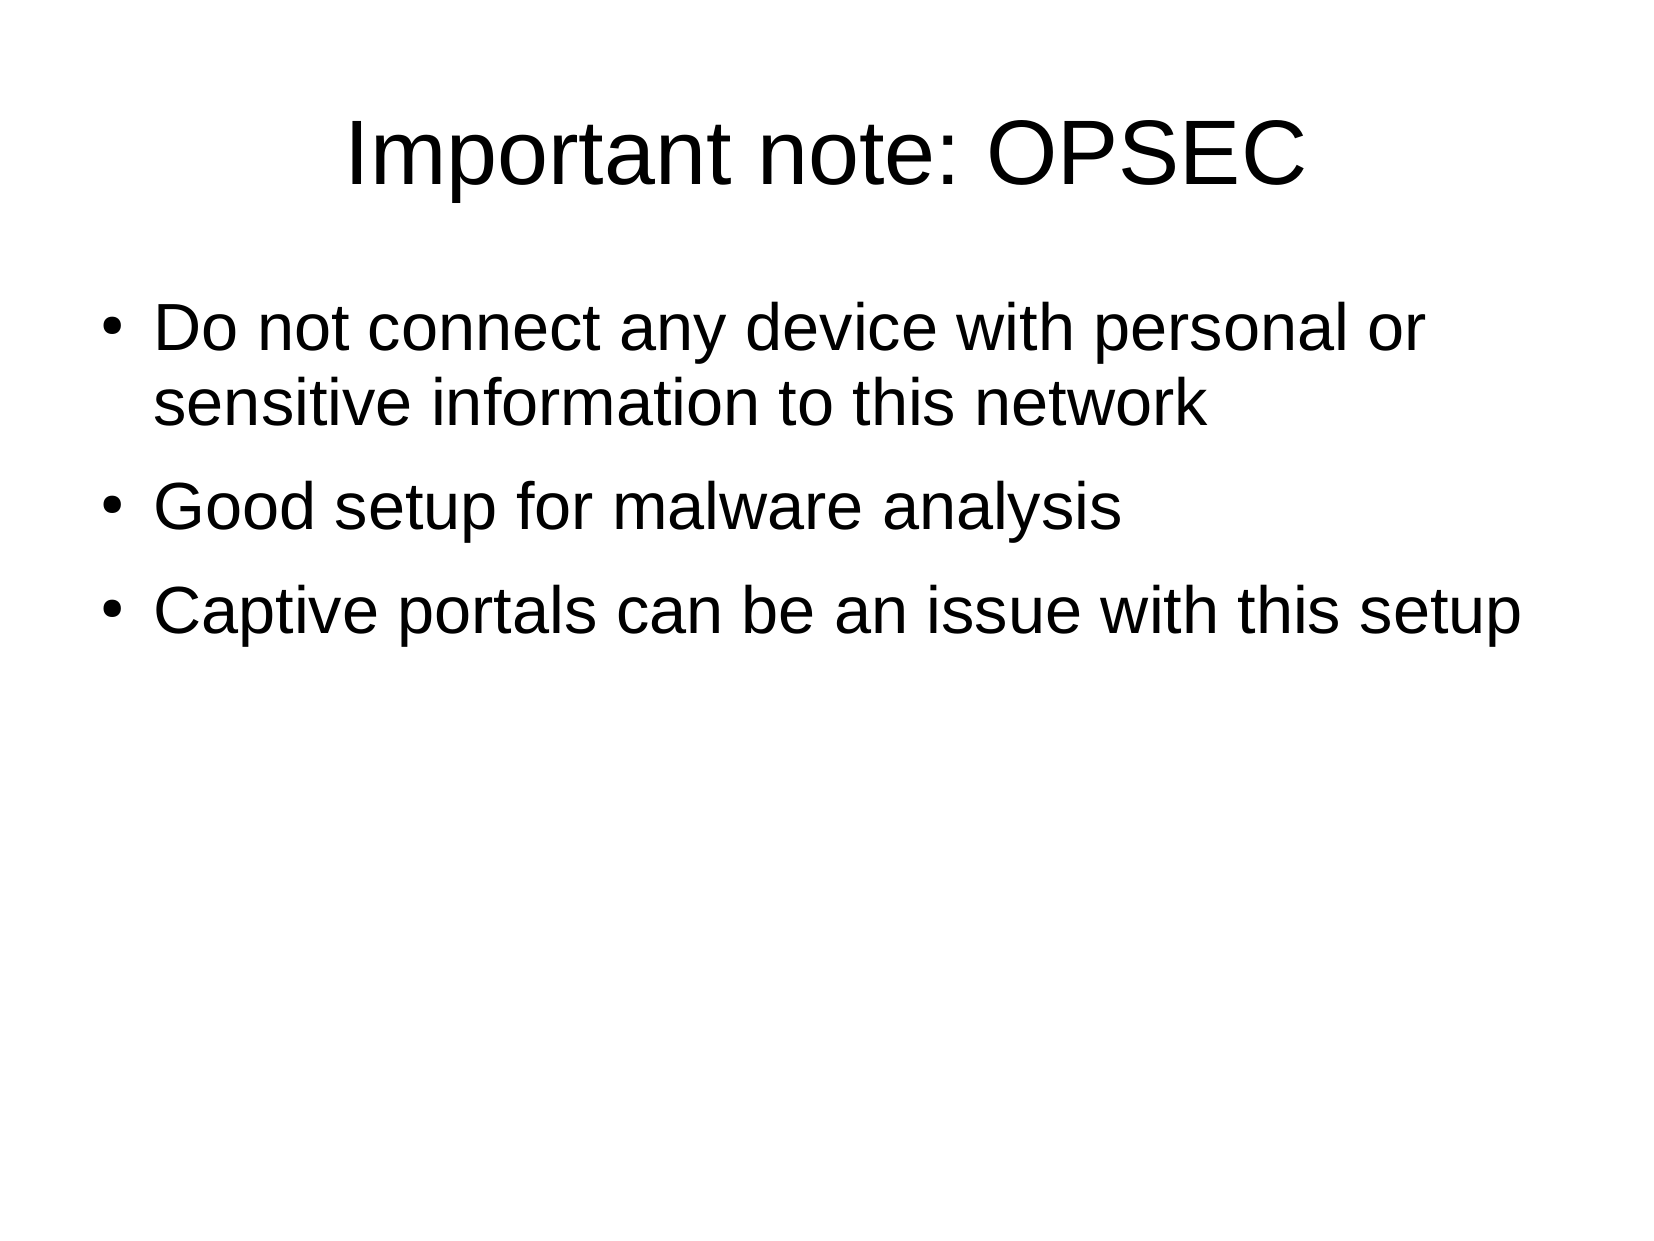

# Important note: OPSEC
Do not connect any device with personal or sensitive information to this network
Good setup for malware analysis
Captive portals can be an issue with this setup